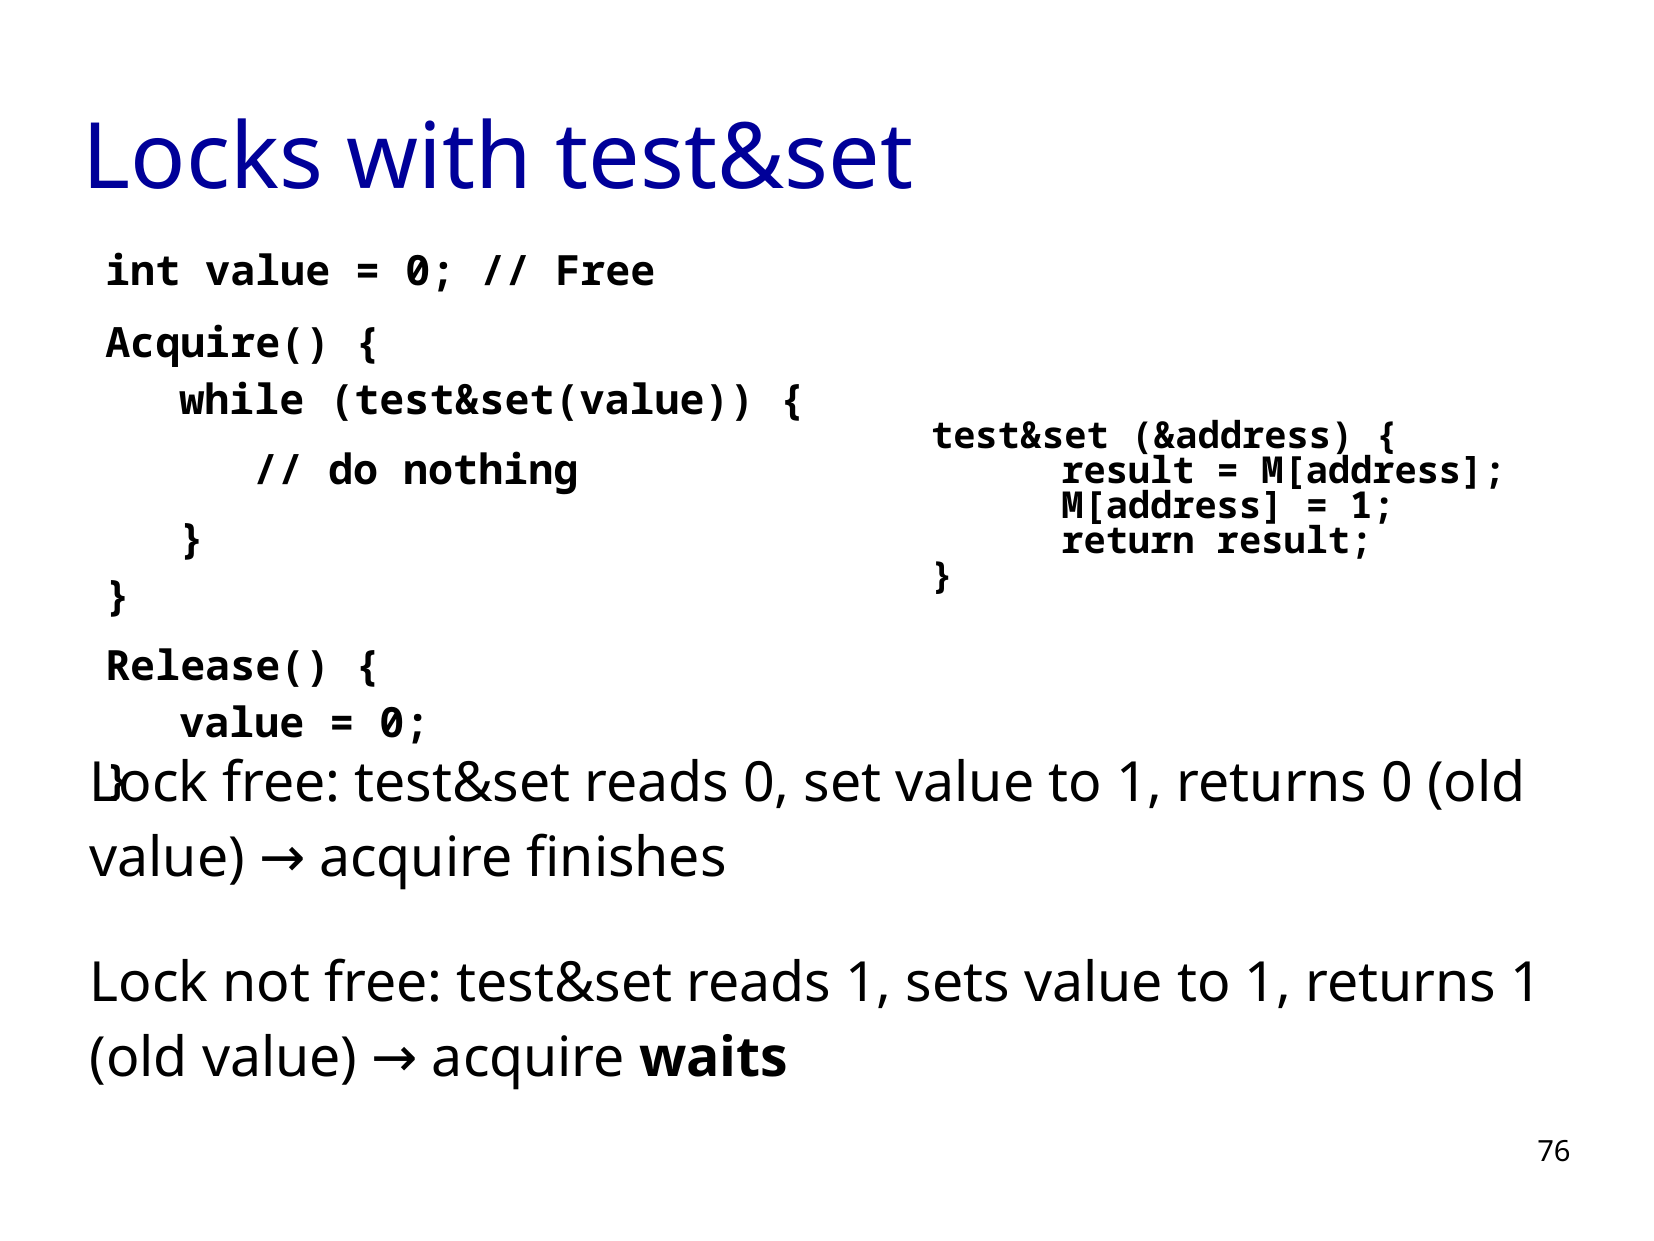

# Locks with test&set
		int value = 0; // Free
		Acquire() {
		while (test&set(value)) {
				// do nothing
			}
	}
		Release() {
		value = 0;
	}
test&set (&address) {
	result = M[address];
	M[address] = 1;
	return result;
}
Lock free: test&set reads 0, set value to 1, returns 0 (old value) → acquire finishes
Lock not free: test&set reads 1, sets value to 1, returns 1 (old value) → acquire waits
76